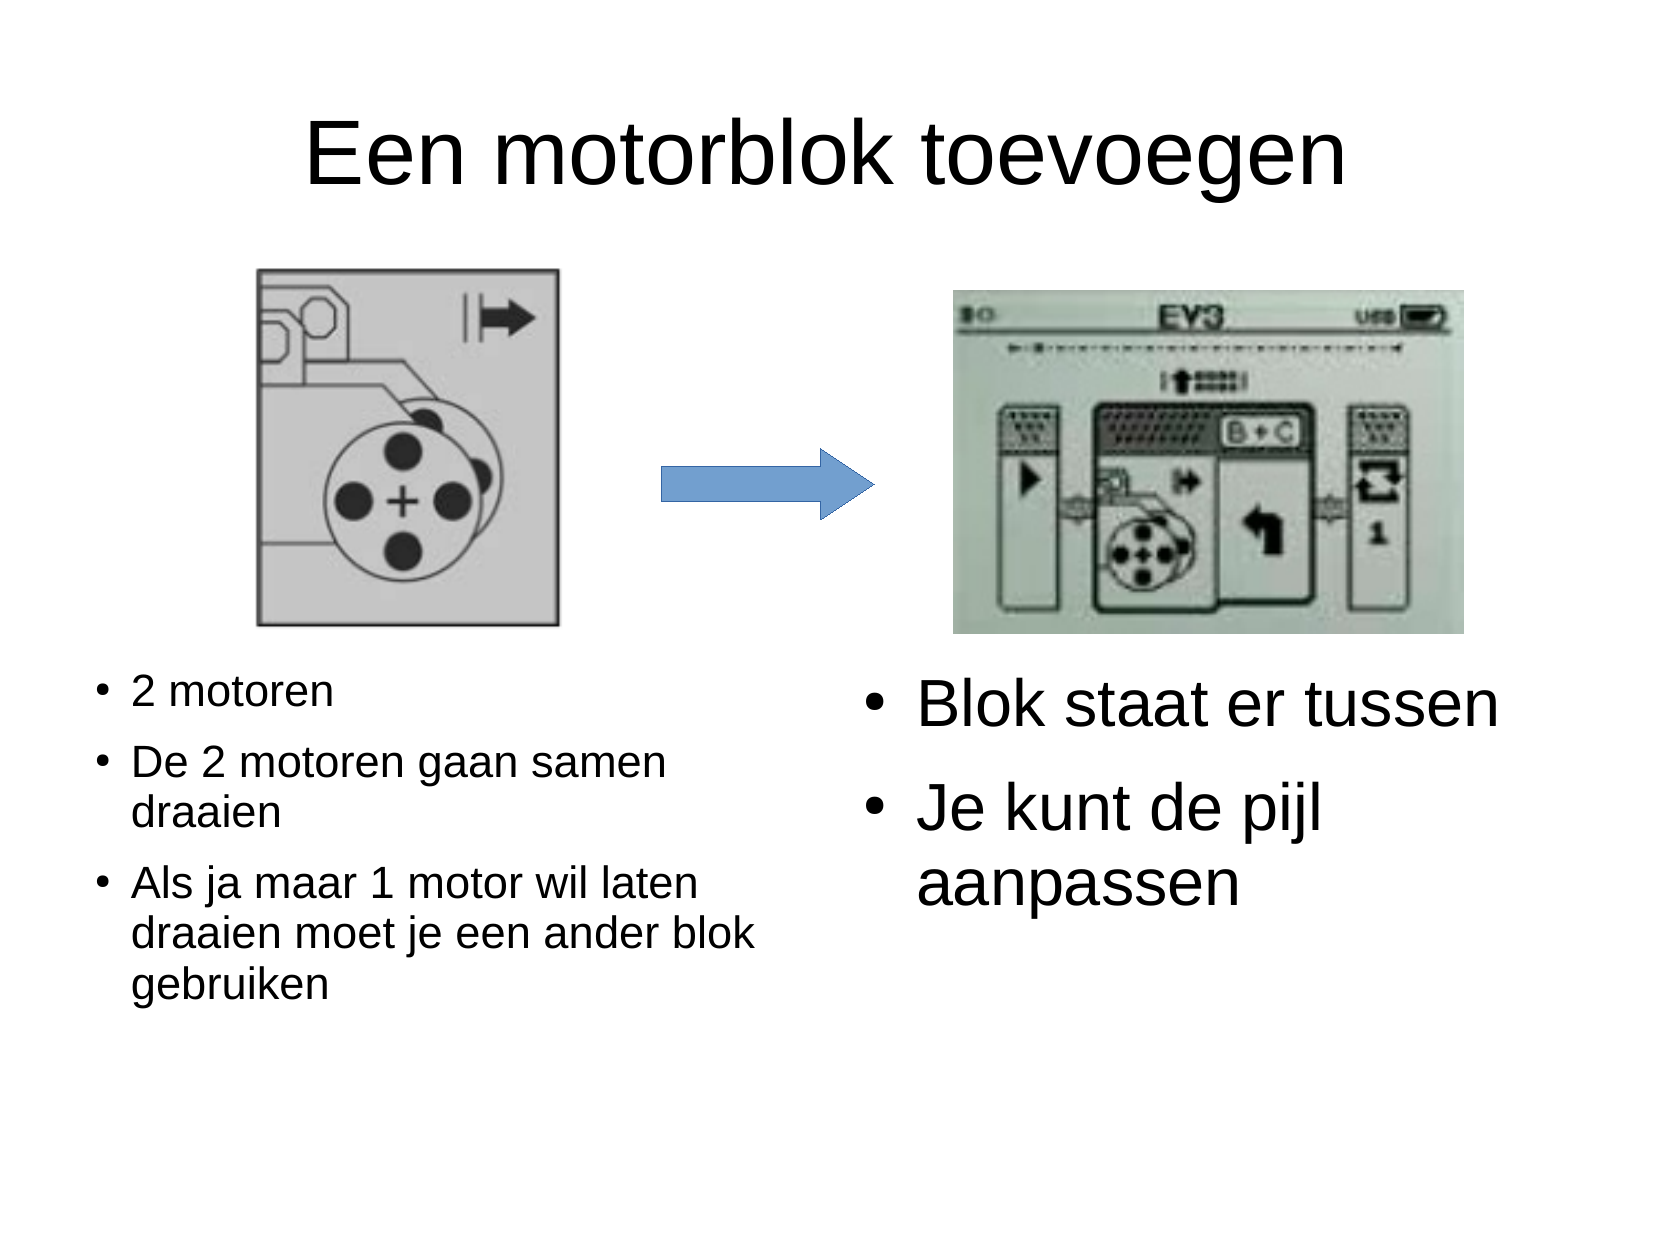

Een motorblok toevoegen
#
2 motoren
De 2 motoren gaan samen draaien
Als ja maar 1 motor wil laten draaien moet je een ander blok gebruiken
Blok staat er tussen
Je kunt de pijl aanpassen